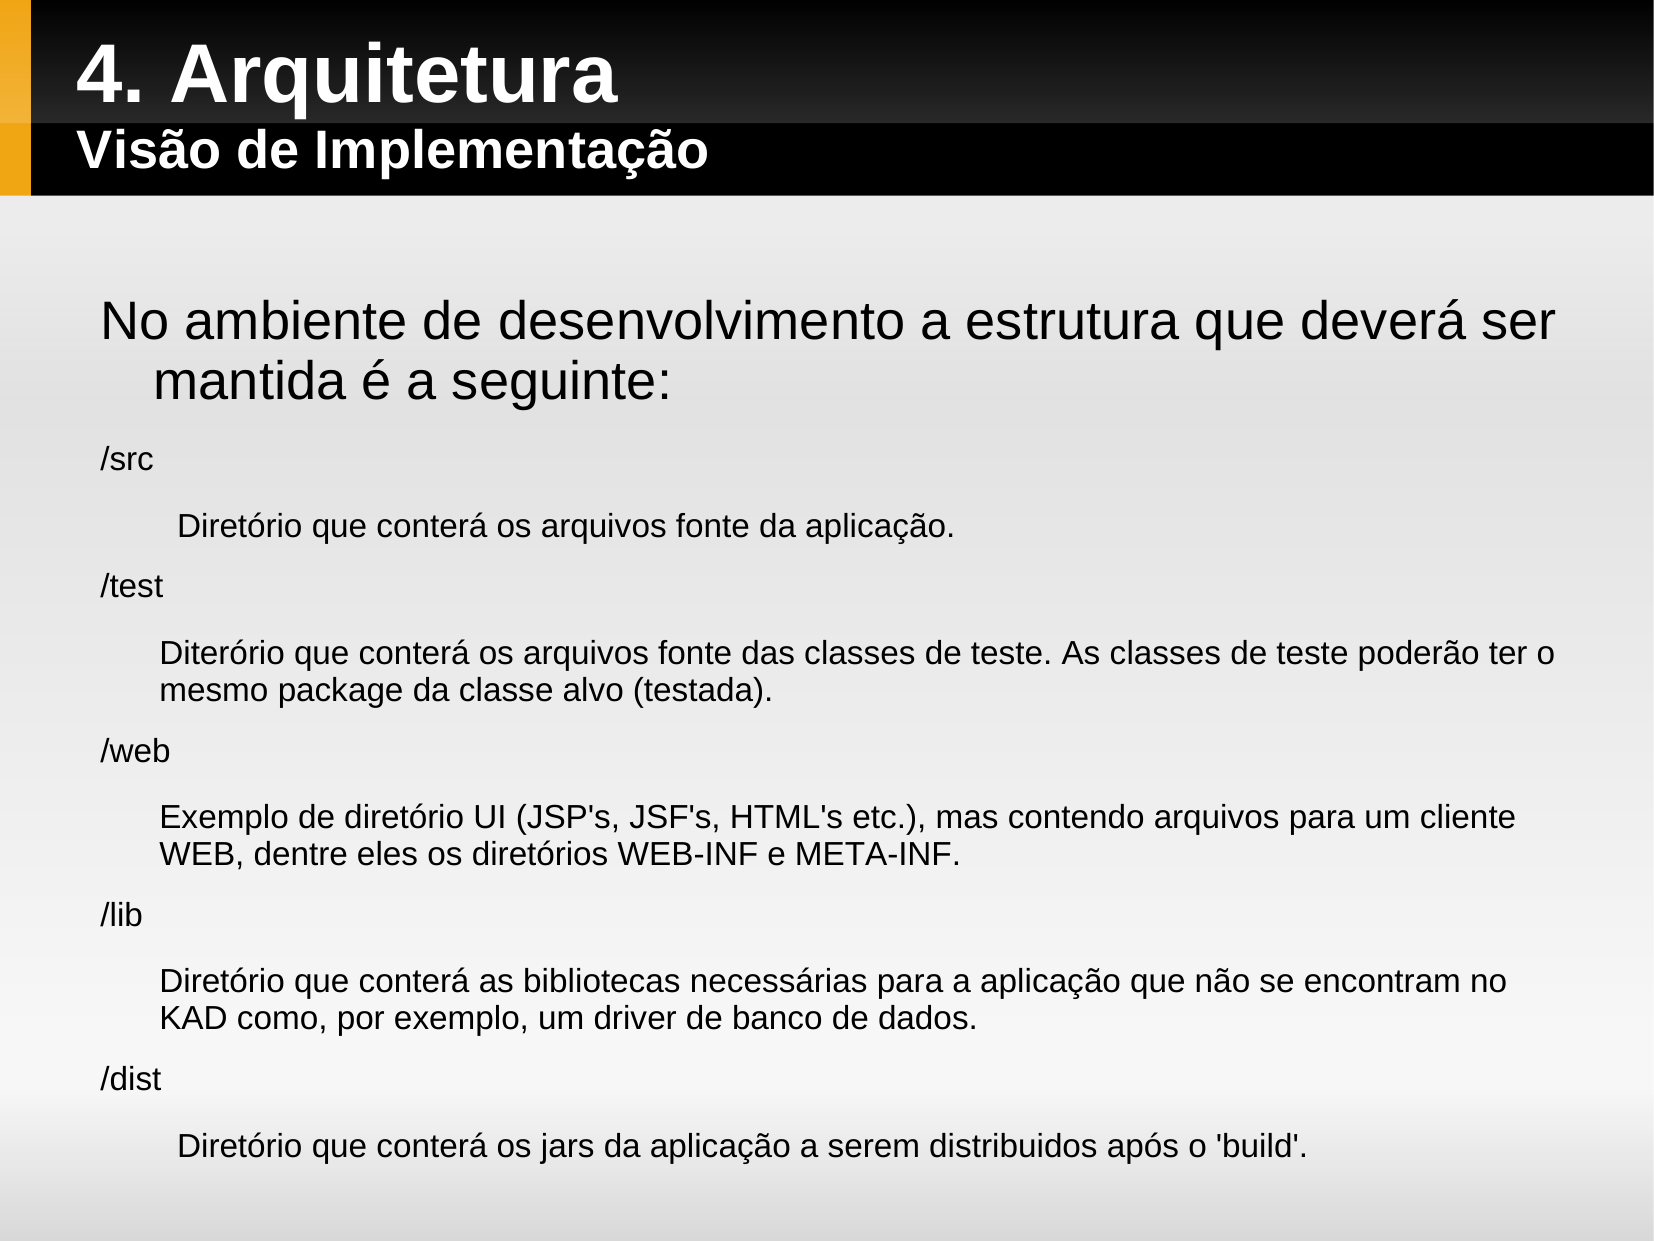

# 4. Arquitetura Visão de Implementação
No ambiente de desenvolvimento a estrutura que deverá ser mantida é a seguinte:
/src
Diretório que conterá os arquivos fonte da aplicação.
/test
Diterório que conterá os arquivos fonte das classes de teste. As classes de teste poderão ter o mesmo package da classe alvo (testada).
/web
Exemplo de diretório UI (JSP's, JSF's, HTML's etc.), mas contendo arquivos para um cliente WEB, dentre eles os diretórios WEB-INF e META-INF.
/lib
Diretório que conterá as bibliotecas necessárias para a aplicação que não se encontram no KAD como, por exemplo, um driver de banco de dados.
/dist
Diretório que conterá os jars da aplicação a serem distribuidos após o 'build'.